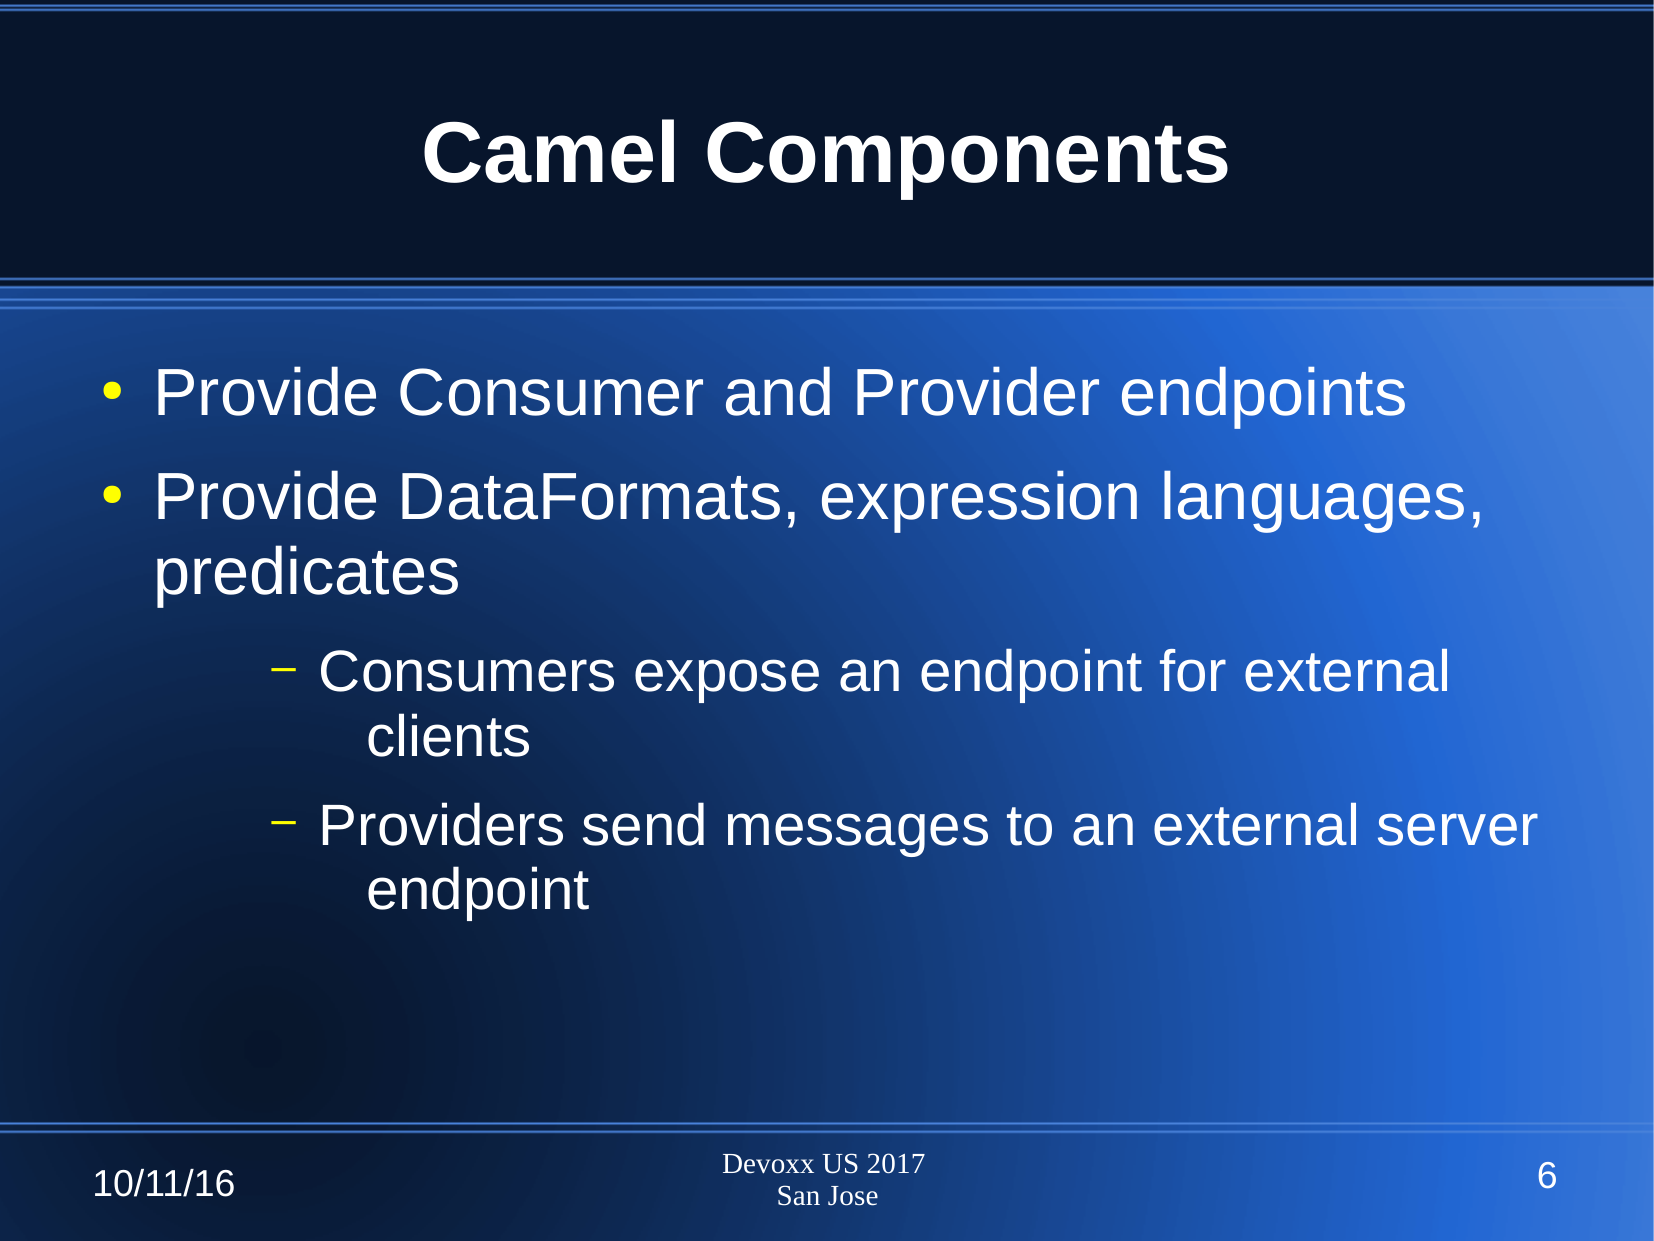

# Camel Components
Provide Consumer and Provider endpoints
Provide DataFormats, expression languages, predicates
Consumers expose an endpoint for external clients
Providers send messages to an external server endpoint
Devoxx San Jose, US